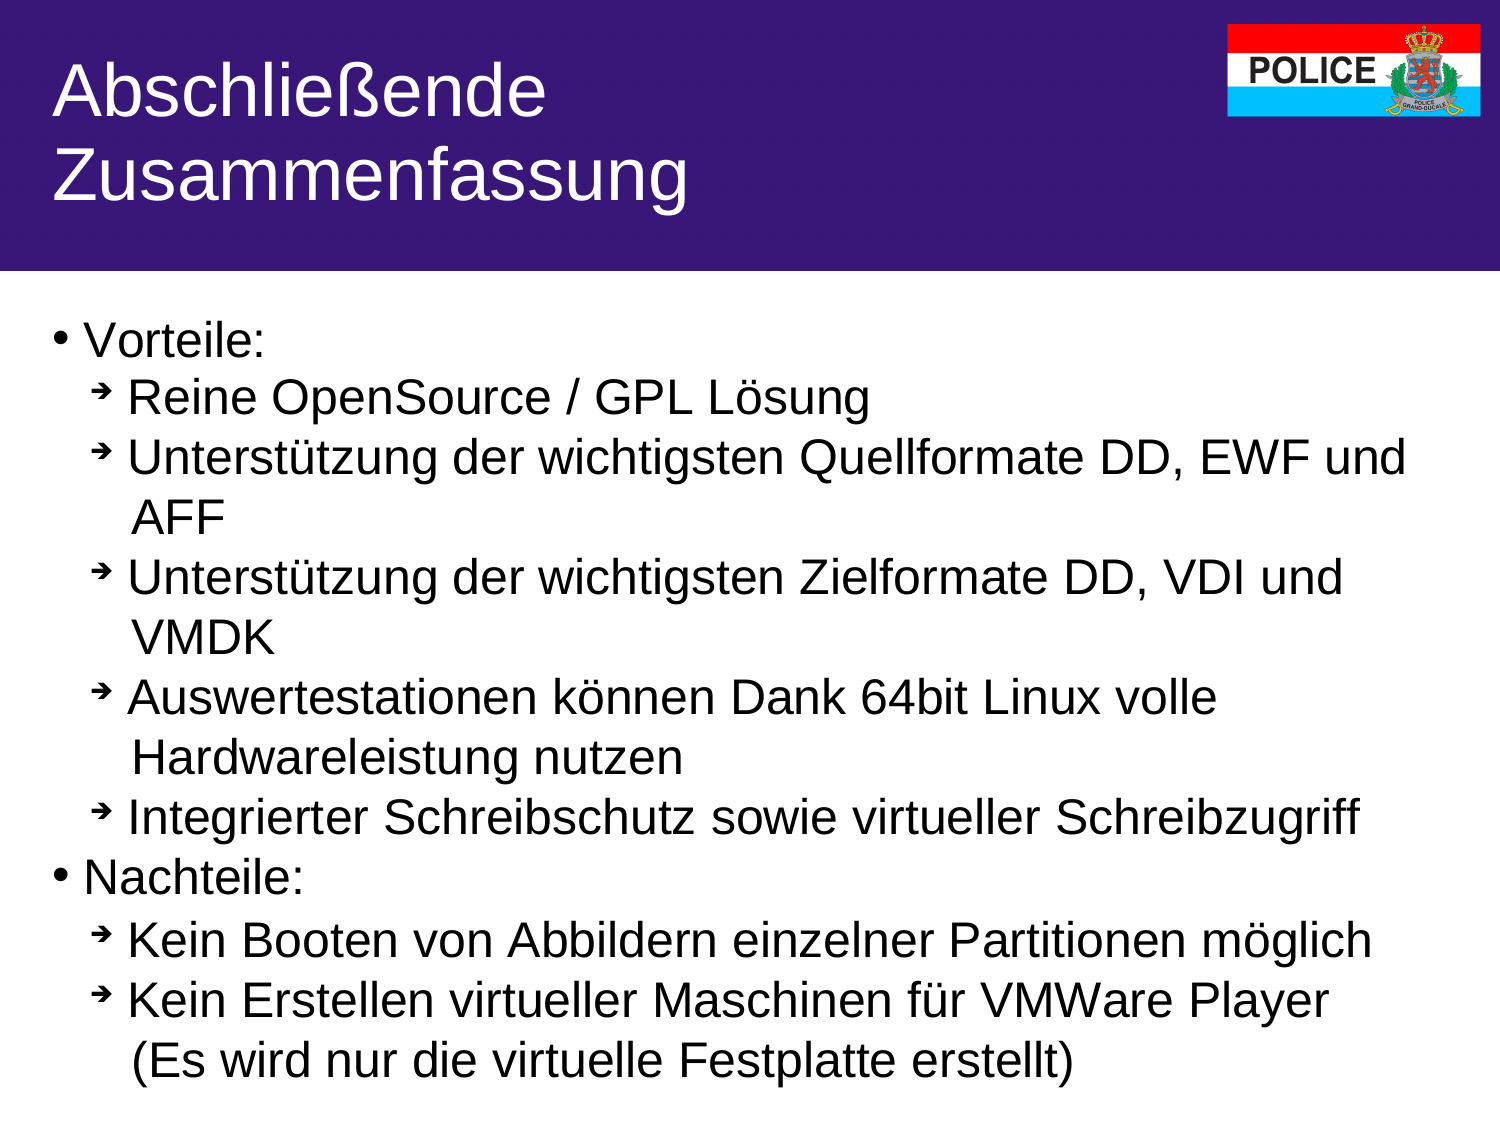

Abschließende Zusammenfassung
 Vorteile:
#
 Reine OpenSource / GPL Lösung
 Unterstützung der wichtigsten Quellformate DD, EWF und AFF
 Unterstützung der wichtigsten Zielformate DD, VDI und
 VMDK
 Auswertestationen können Dank 64bit Linux volle
 Hardwareleistung nutzen
 Integrierter Schreibschutz sowie virtueller Schreibzugriff
 Nachteile:
 Kein Booten von Abbildern einzelner Partitionen möglich
 Kein Erstellen virtueller Maschinen für VMWare Player
 (Es wird nur die virtuelle Festplatte erstellt)